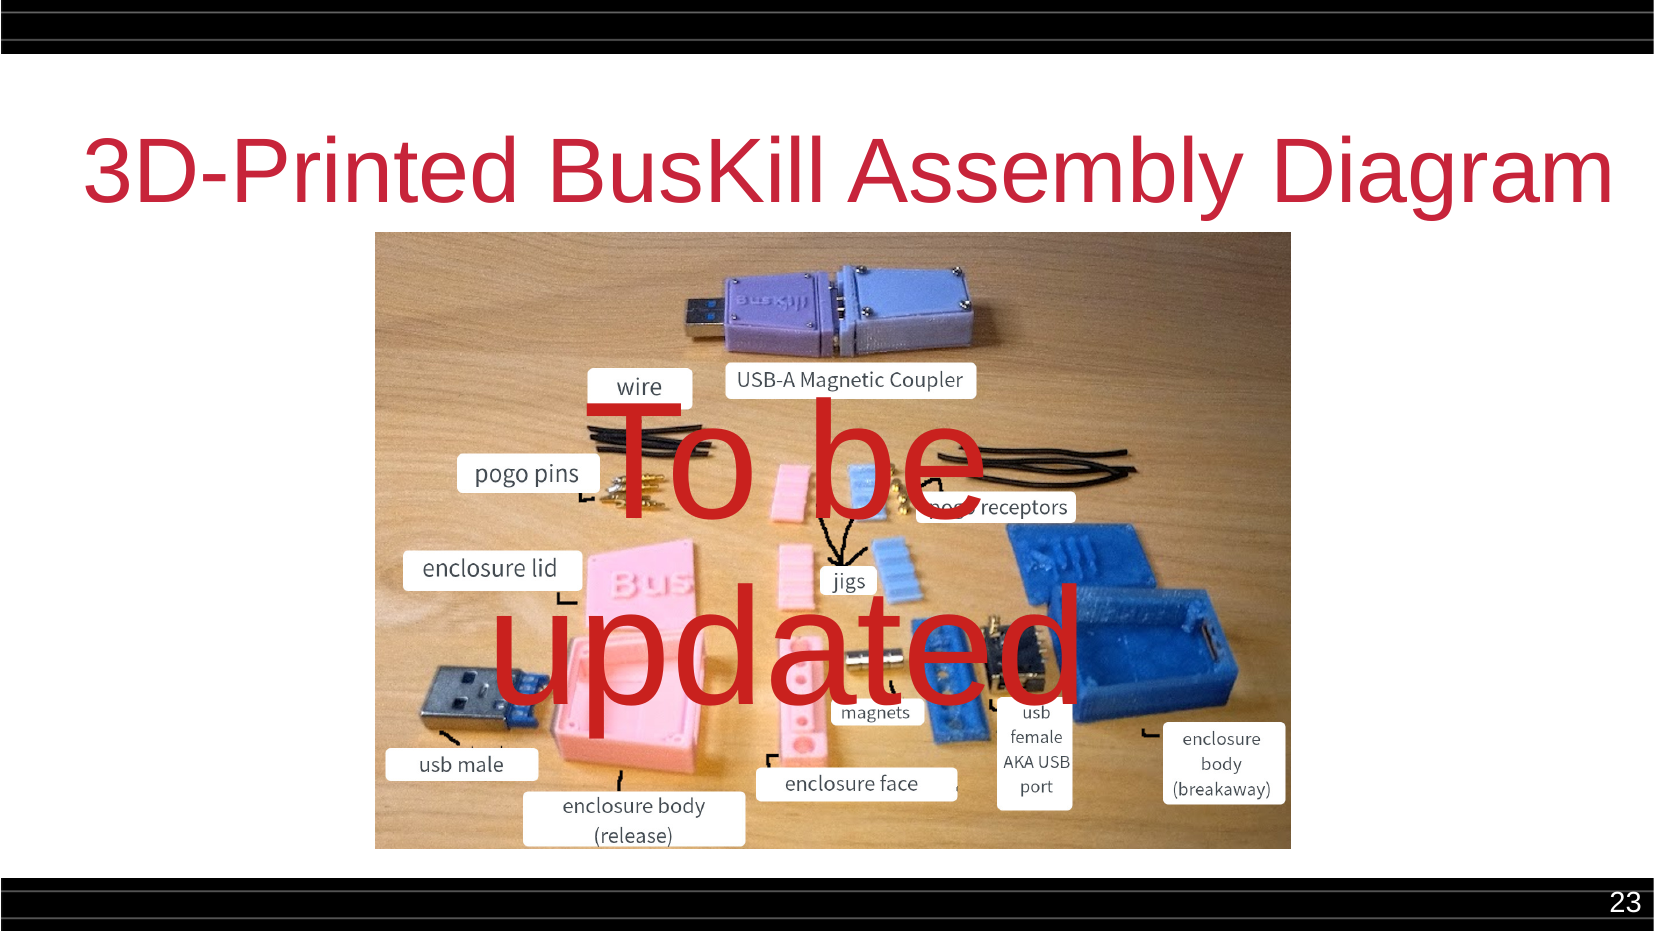

# 3D-Printed BusKill Assembly Diagram
To be updated